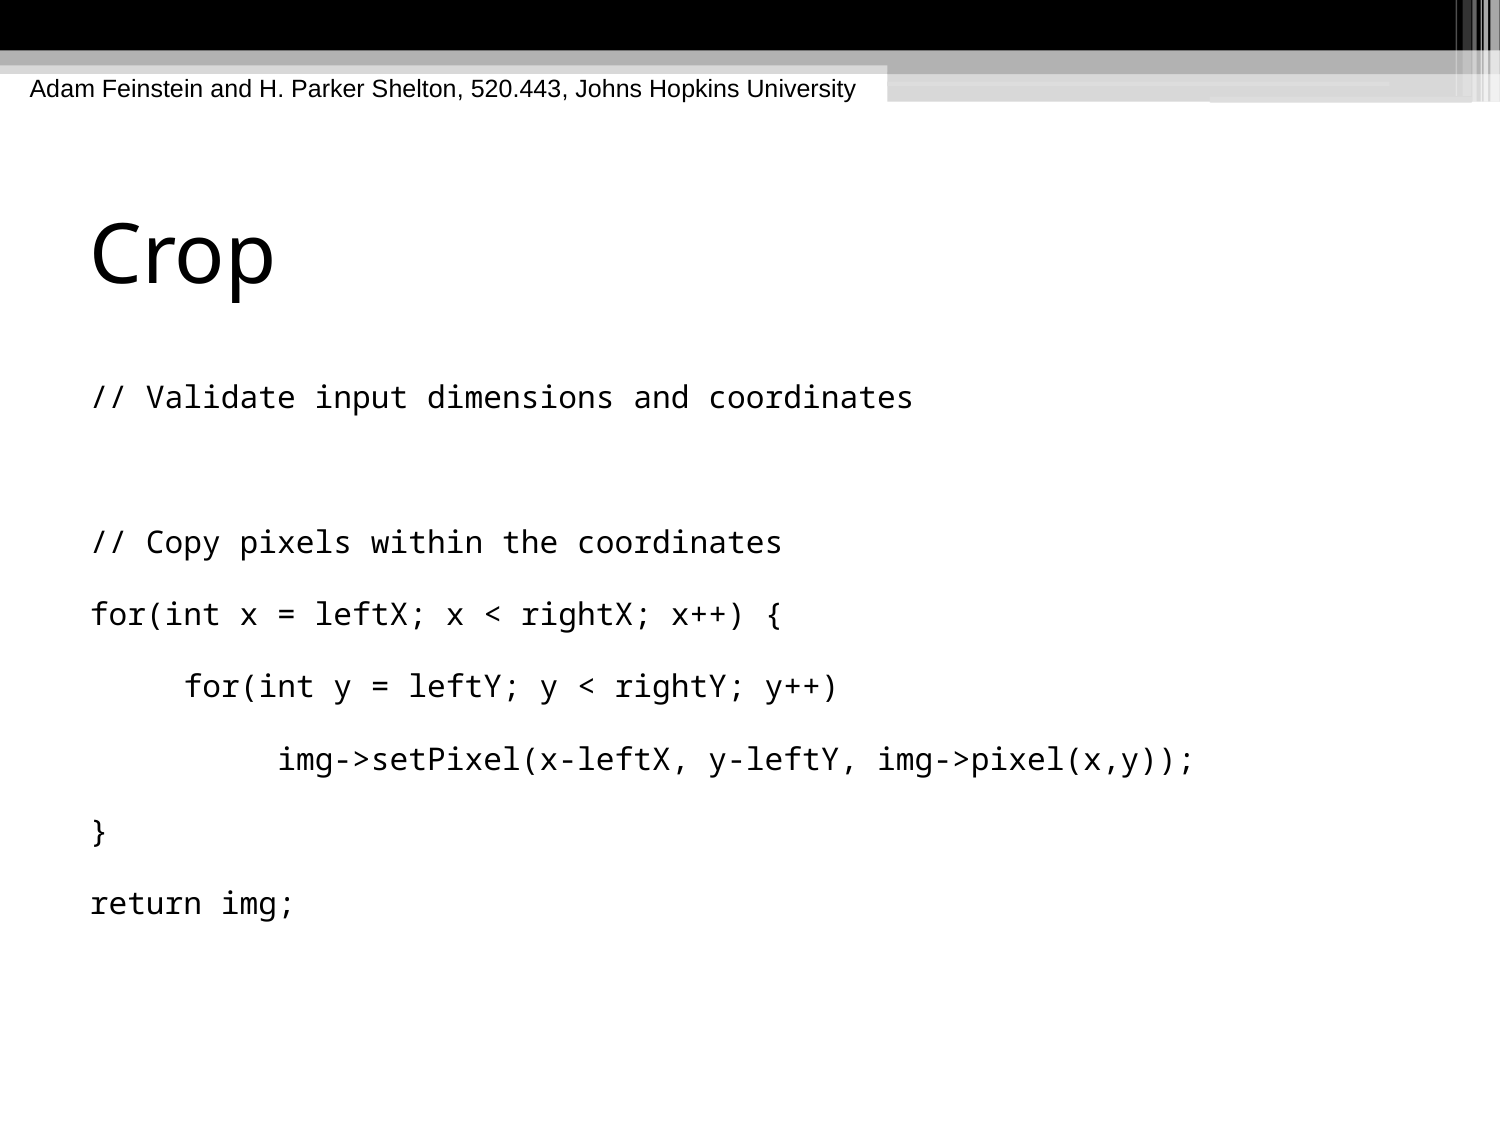

Adam Feinstein and H. Parker Shelton, 520.443, Johns Hopkins University
# Crop
// Validate input dimensions and coordinates
// Copy pixels within the coordinates
for(int x = leftX; x < rightX; x++) {
 for(int y = leftY; y < rightY; y++)
 img->setPixel(x-leftX, y-leftY, img->pixel(x,y));
}
return img;